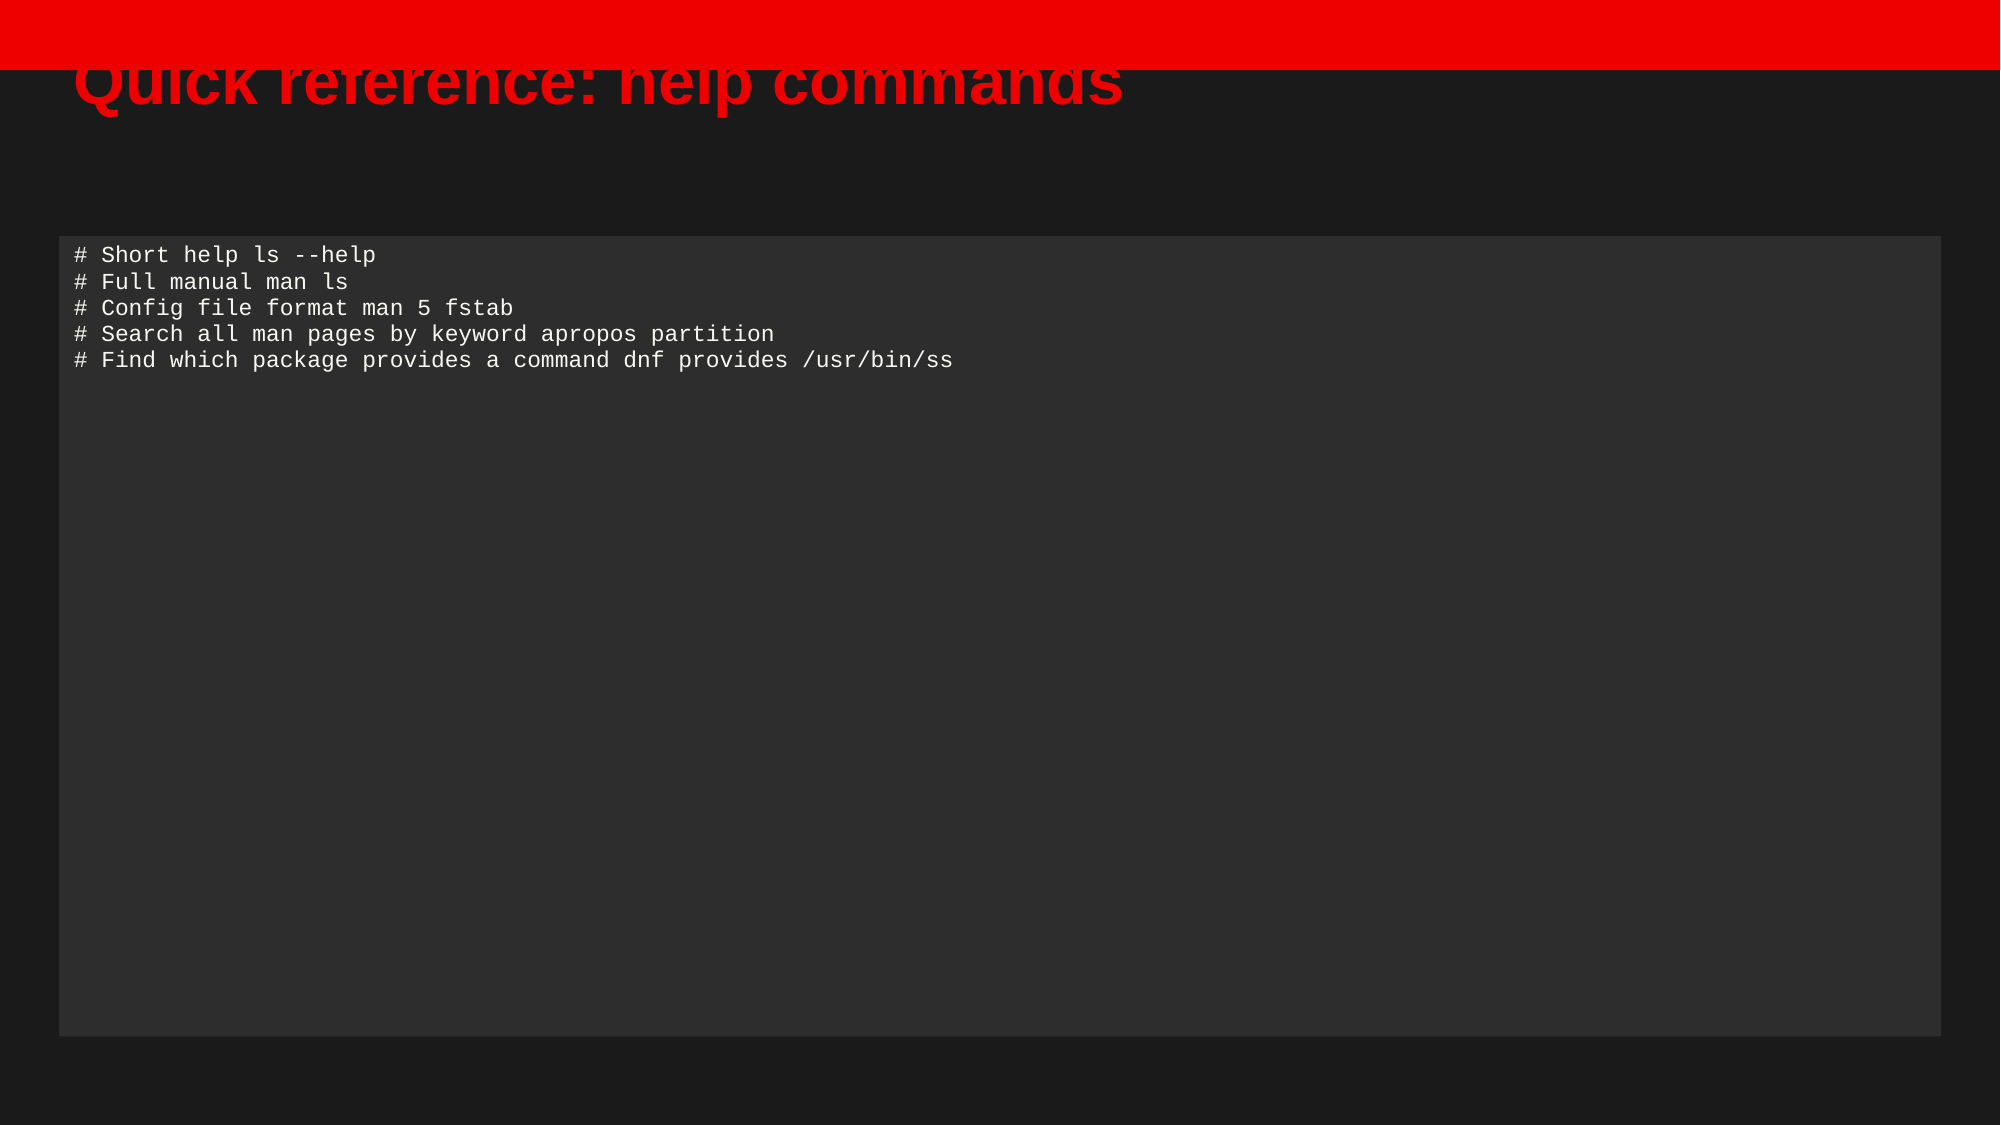

Quick reference: help commands
# Short help ls --help
# Full manual man ls
# Config file format man 5 fstab
# Search all man pages by keyword apropos partition
# Find which package provides a command dnf provides /usr/bin/ss